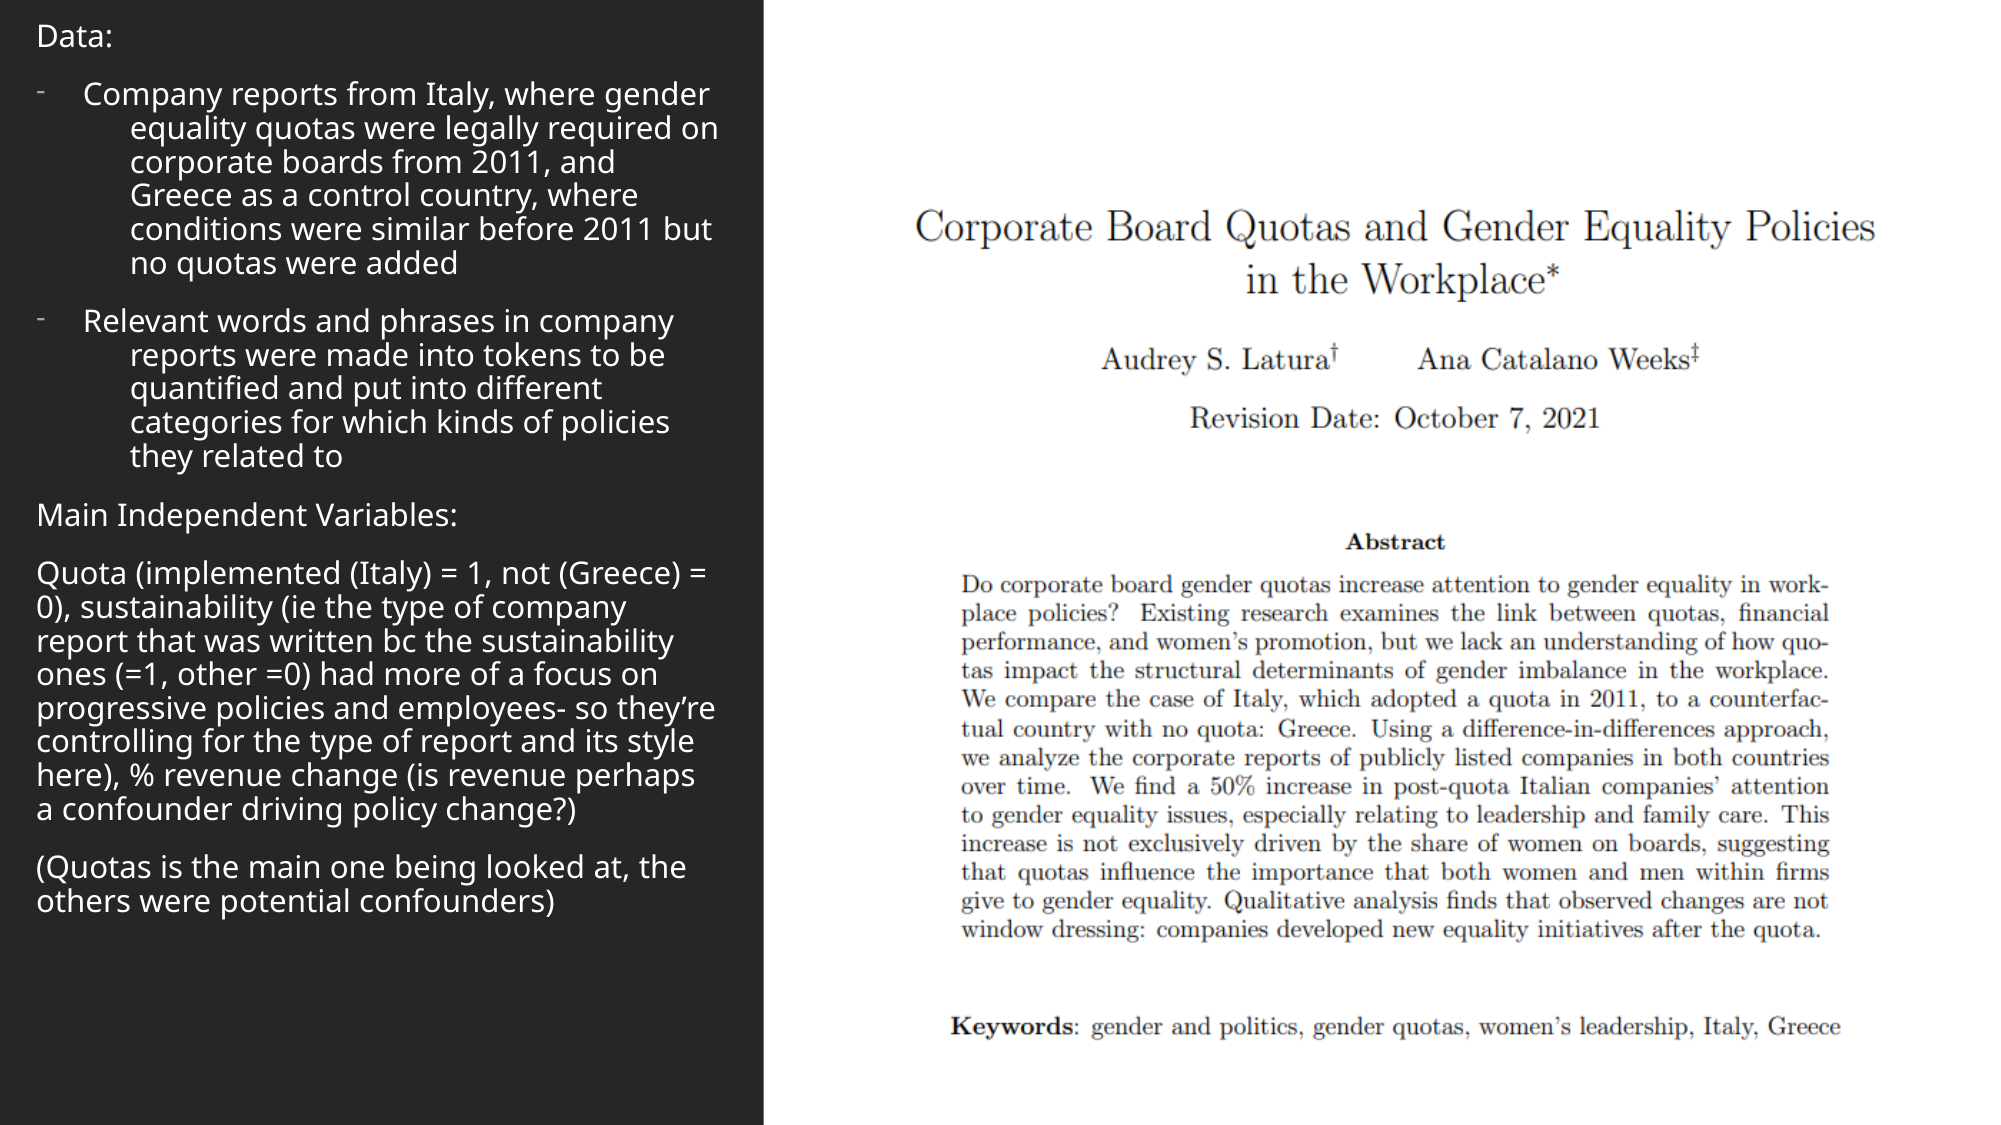

# Data:
Company reports from Italy, where gender equality quotas were legally required on corporate boards from 2011, and Greece as a control country, where conditions were similar before 2011 but no quotas were added
Relevant words and phrases in company reports were made into tokens to be quantified and put into different categories for which kinds of policies they related to
Main Independent Variables:
Quota (implemented (Italy) = 1, not (Greece) = 0), sustainability (ie the type of company report that was written bc the sustainability ones (=1, other =0) had more of a focus on progressive policies and employees- so they’re controlling for the type of report and its style here), % revenue change (is revenue perhaps a confounder driving policy change?)
(Quotas is the main one being looked at, the others were potential confounders)